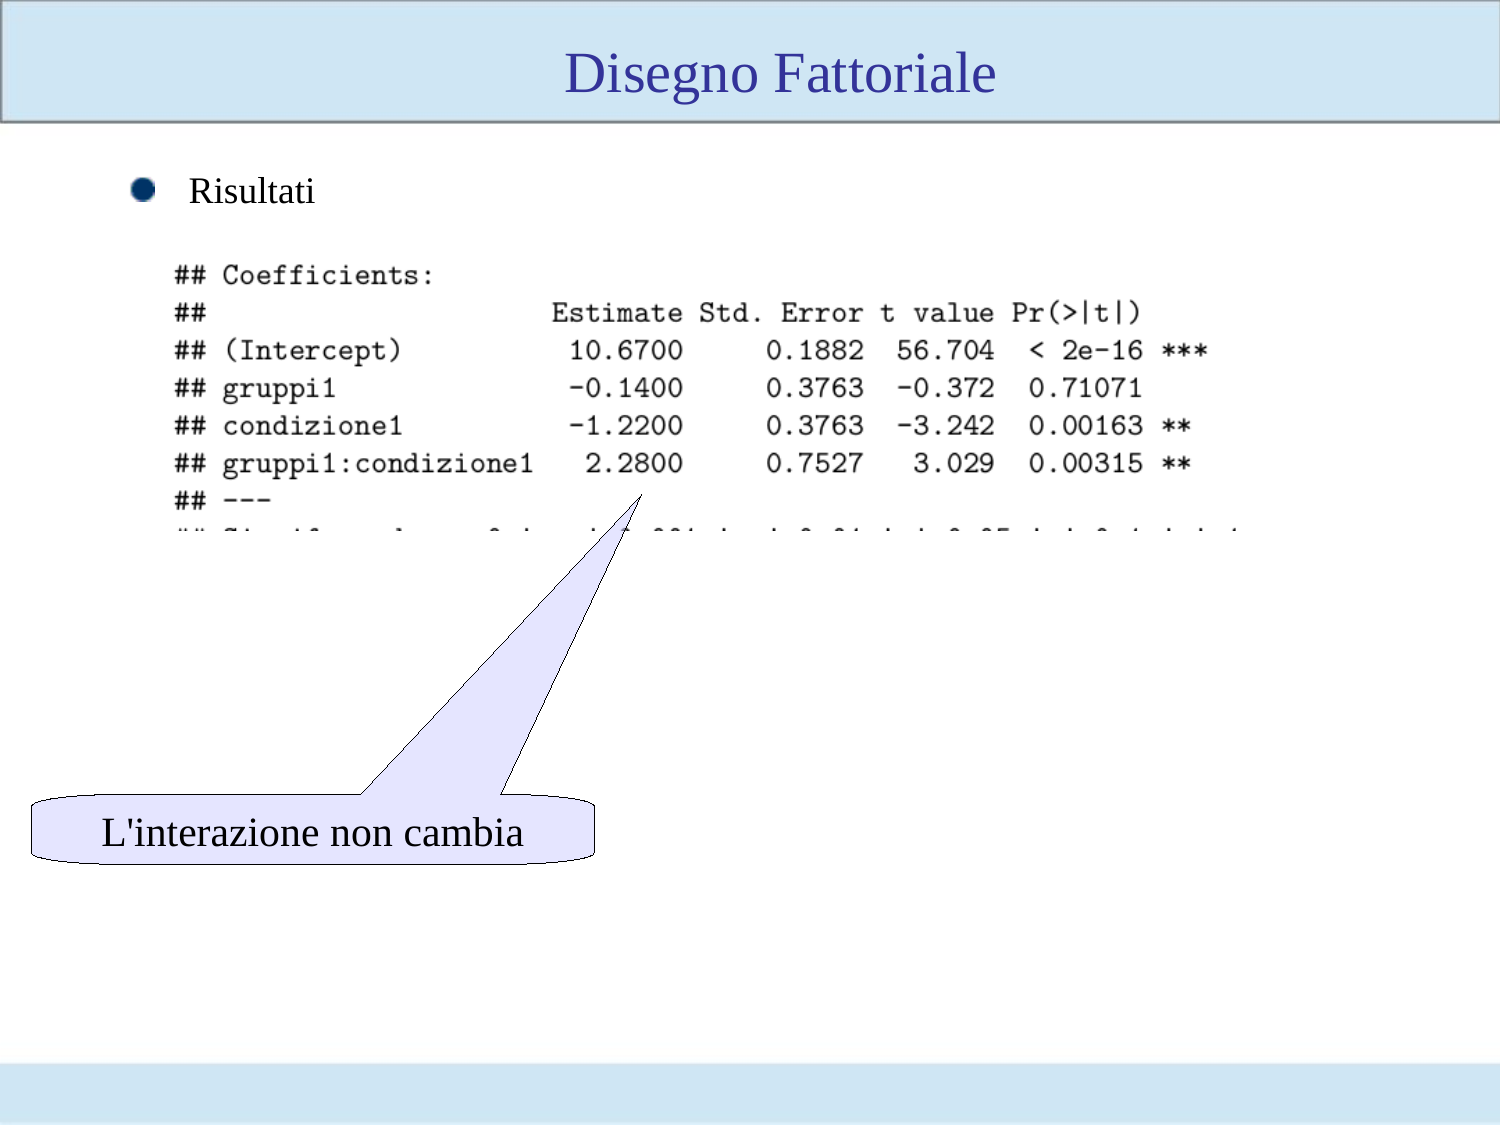

# Disegno Fattoriale
Risultati
L'interazione non cambia